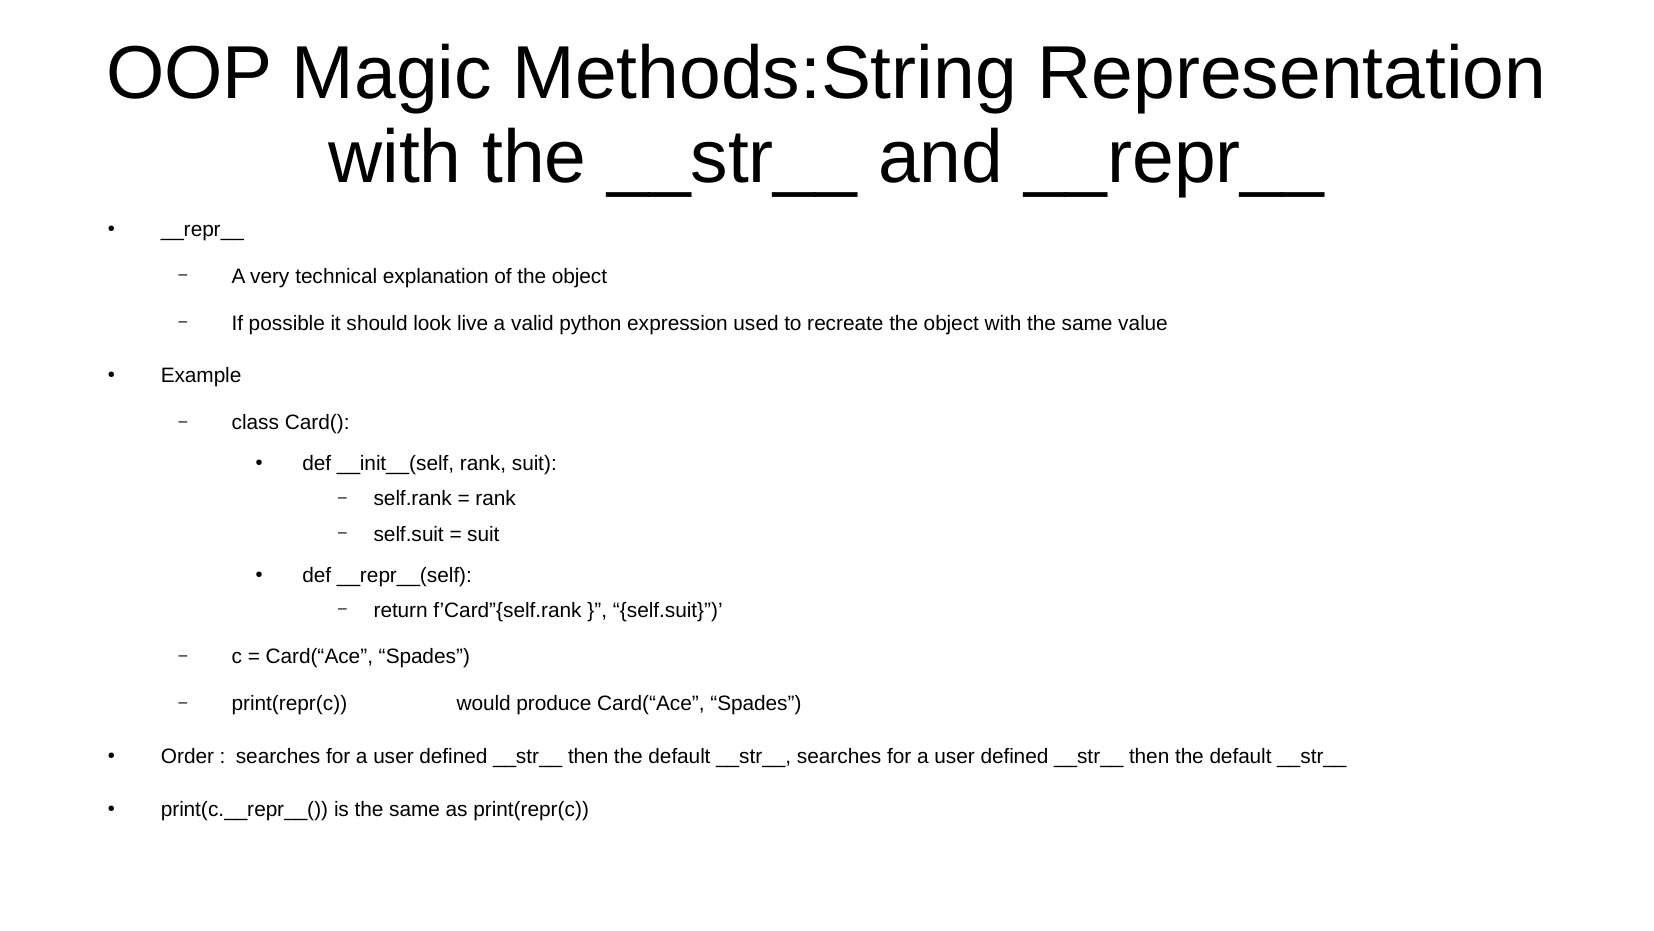

# OOP Magic Methods:String Representation with the __str__ and __repr__
__repr__
A very technical explanation of the object
If possible it should look live a valid python expression used to recreate the object with the same value
Example
class Card():
def __init__(self, rank, suit):
self.rank = rank
self.suit = suit
def __repr__(self):
return f’Card”{self.rank }”, “{self.suit}”)’
c = Card(“Ace”, “Spades”)
print(repr(c)) 		would produce Card(“Ace”, “Spades”)
Order : 	searches for a user defined __str__ then the default __str__, searches for a user defined __str__ then the default __str__
print(c.__repr__()) is the same as print(repr(c))